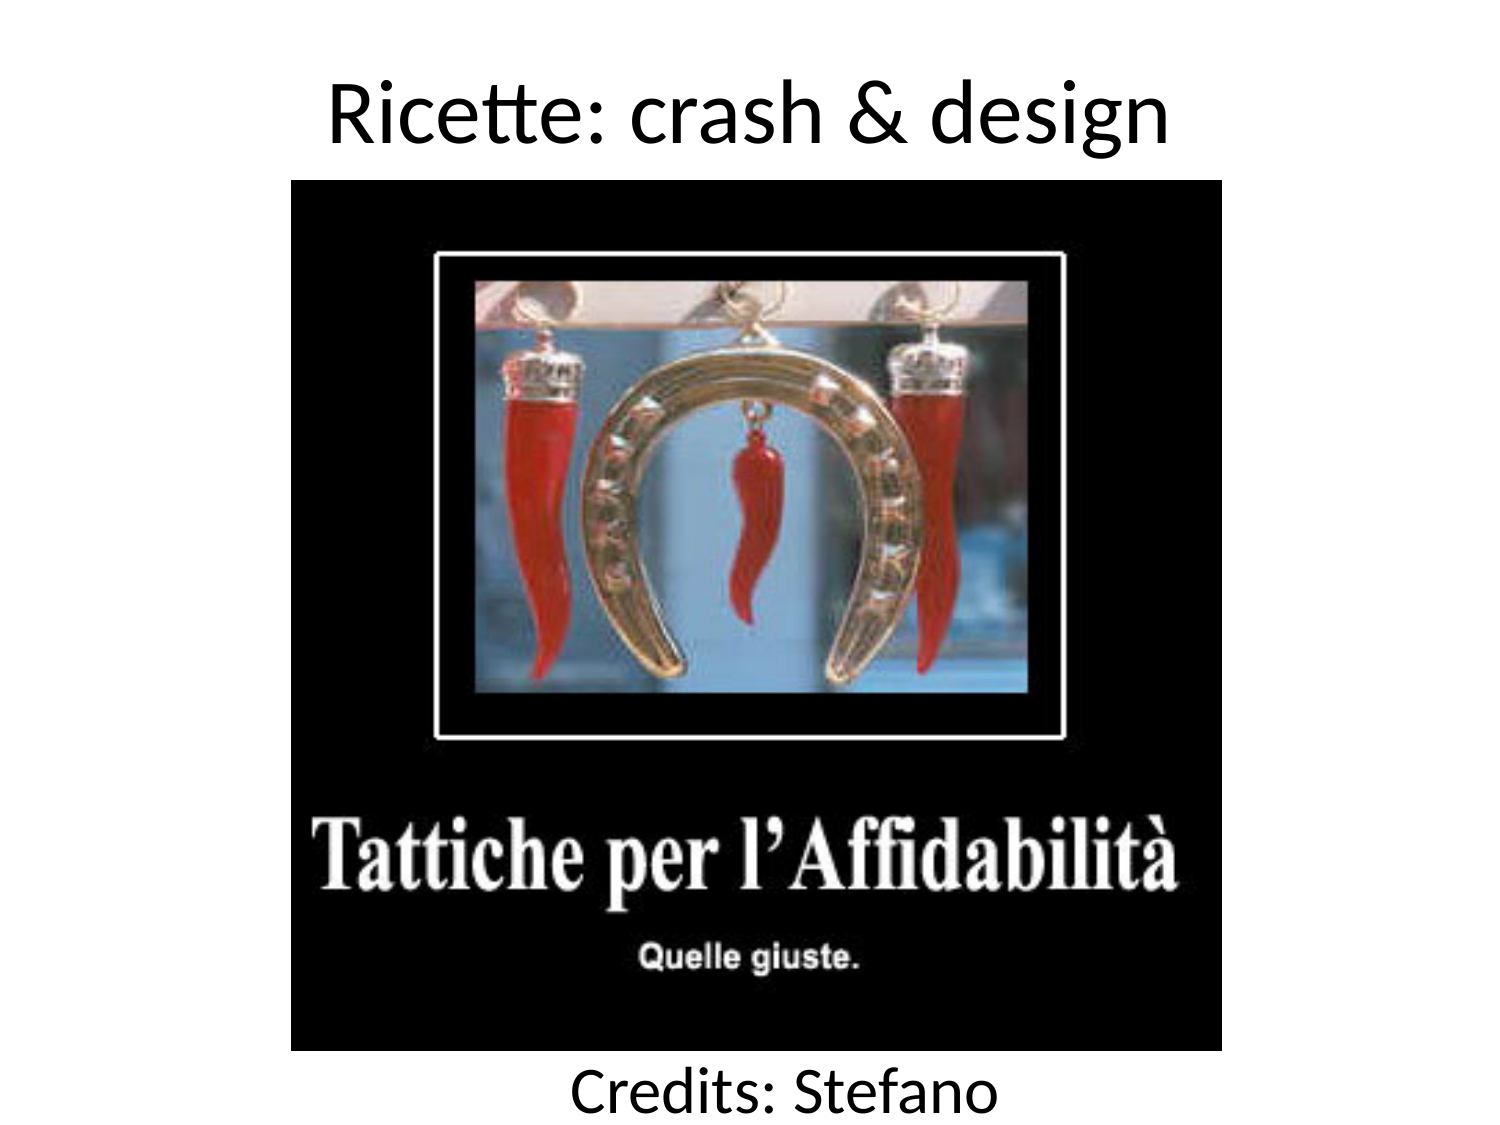

# Ricette: crash & design
Credits: Stefano